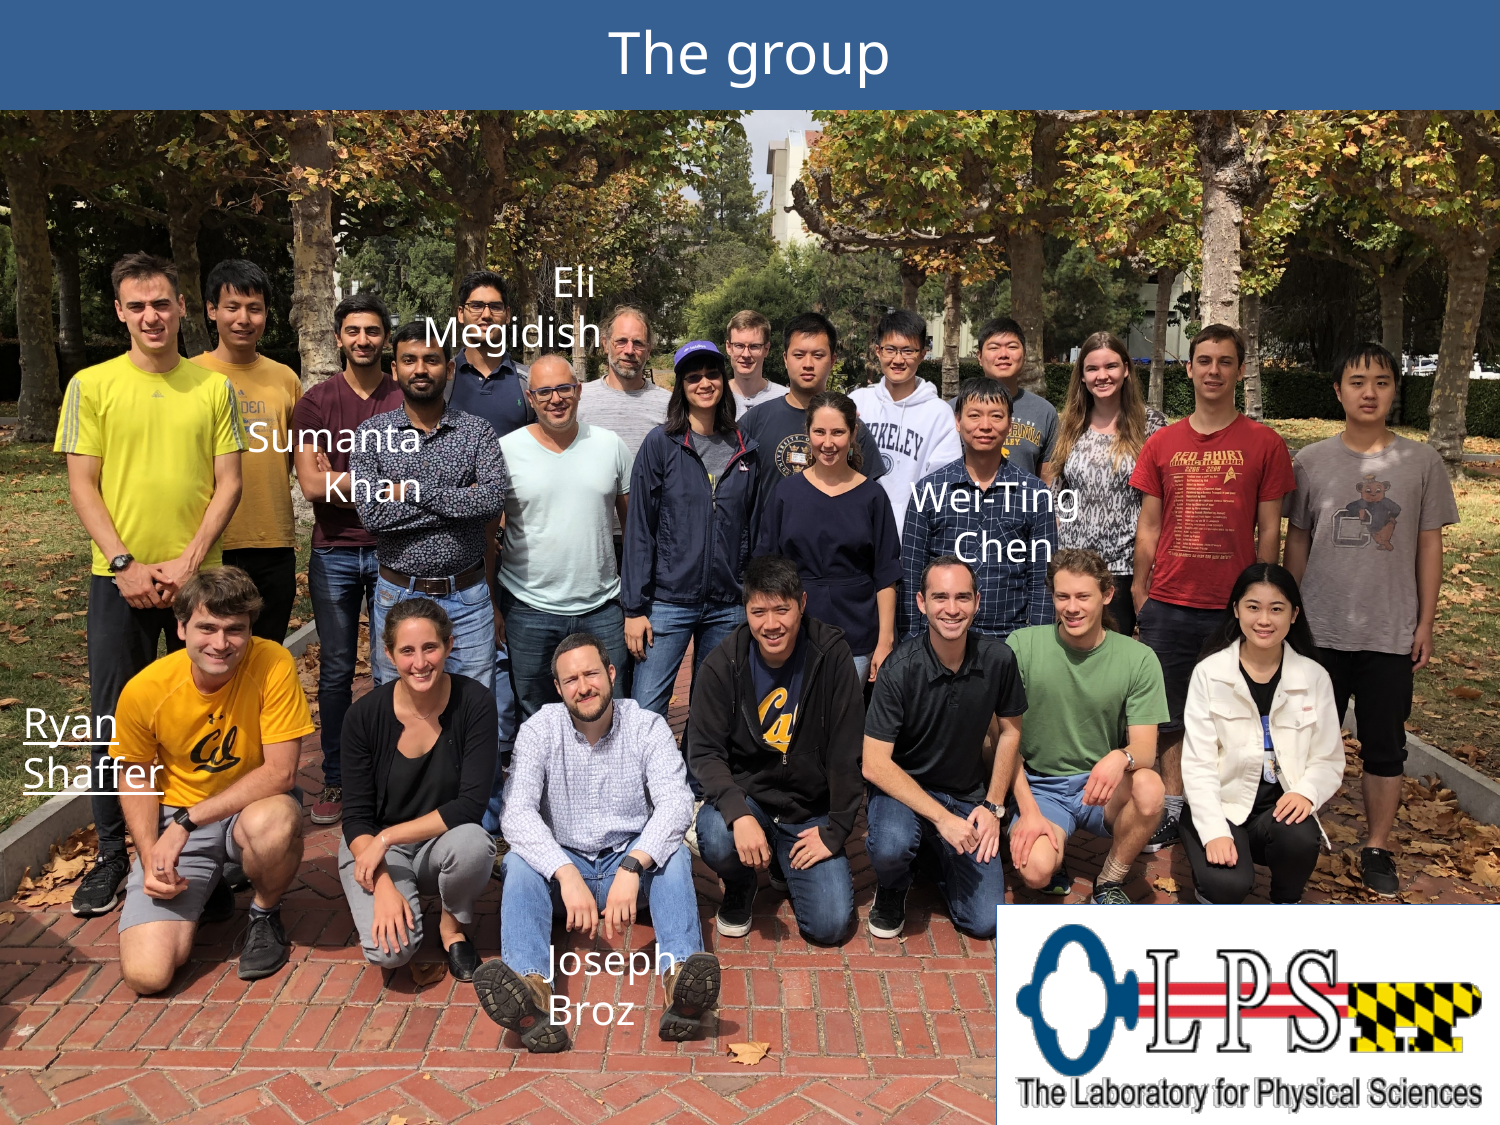

# The group
 Eli
Megidish
Sumanta
 Khan
Wei-Ting
 Chen
Ryan
Shaffer
Joseph
Broz